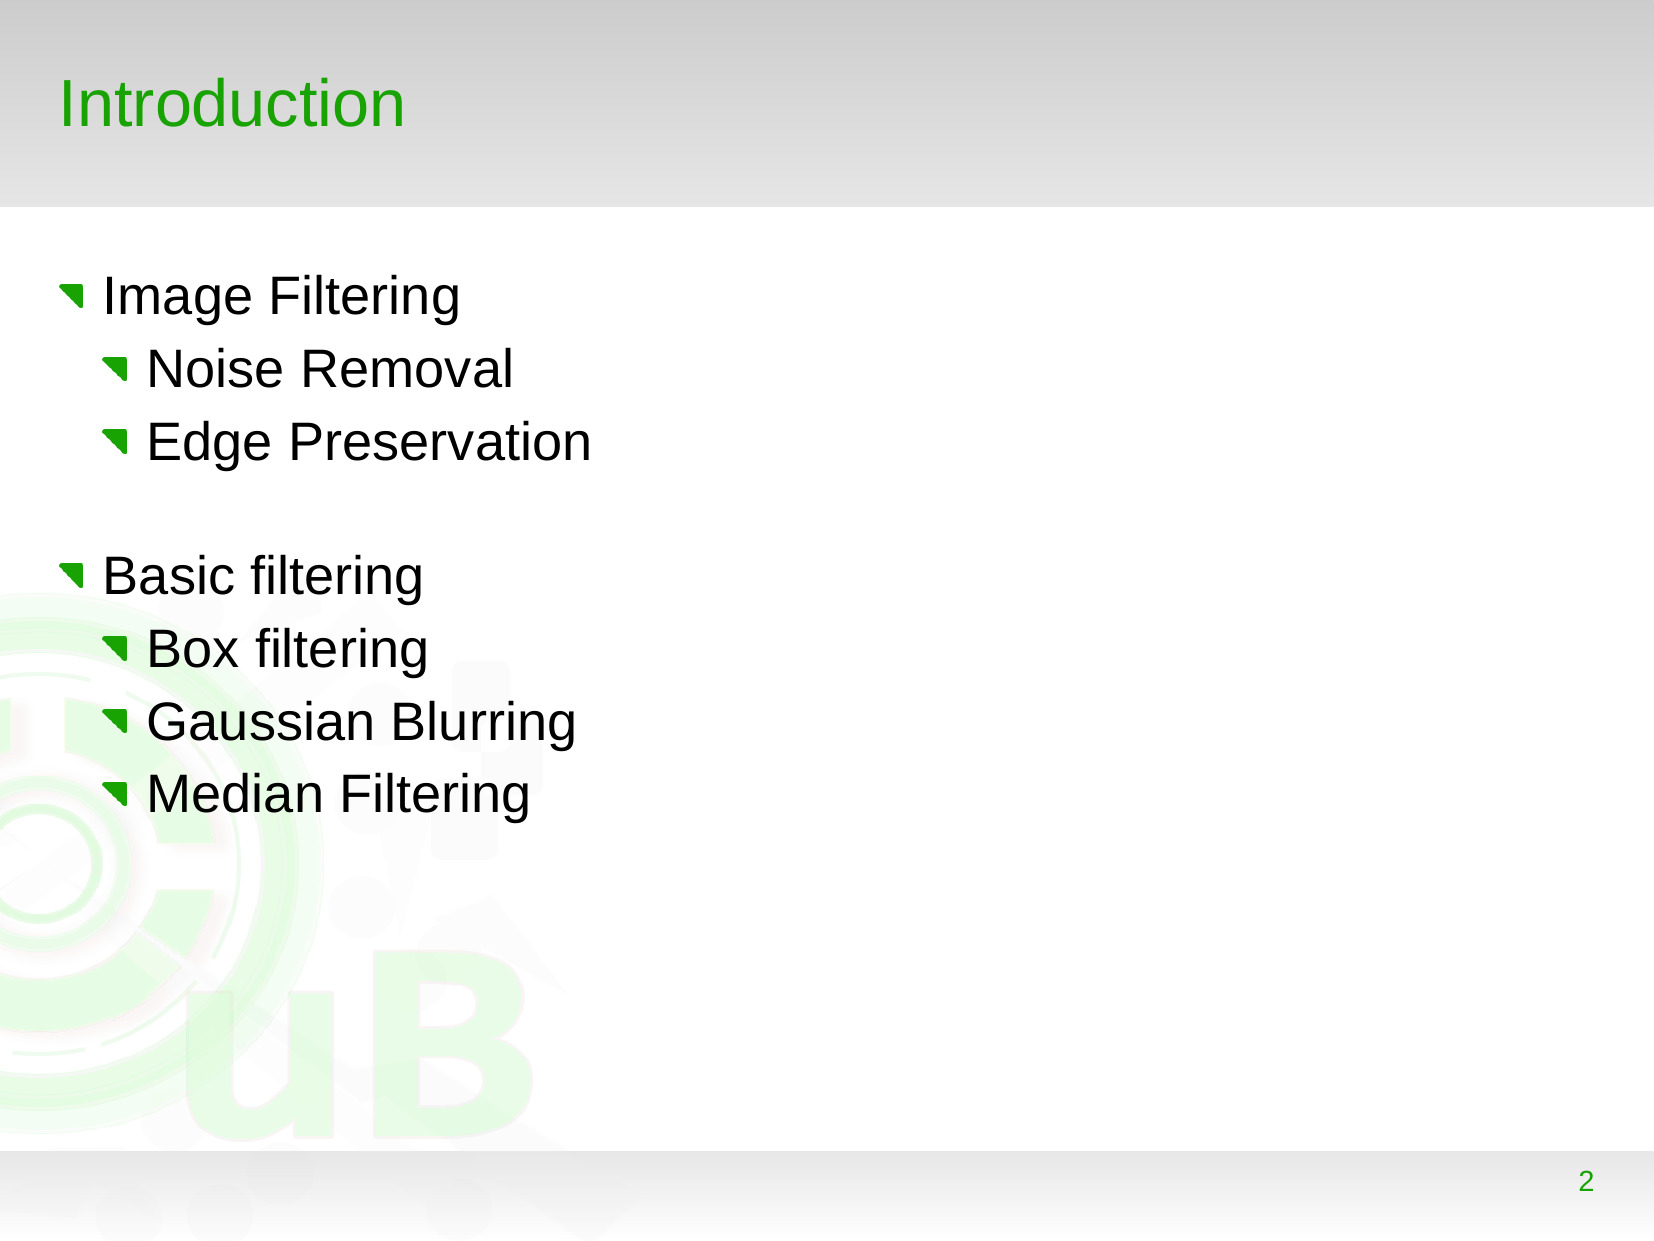

# Introduction
Image Filtering
Noise Removal
Edge Preservation
Basic filtering
Box filtering
Gaussian Blurring
Median Filtering
2